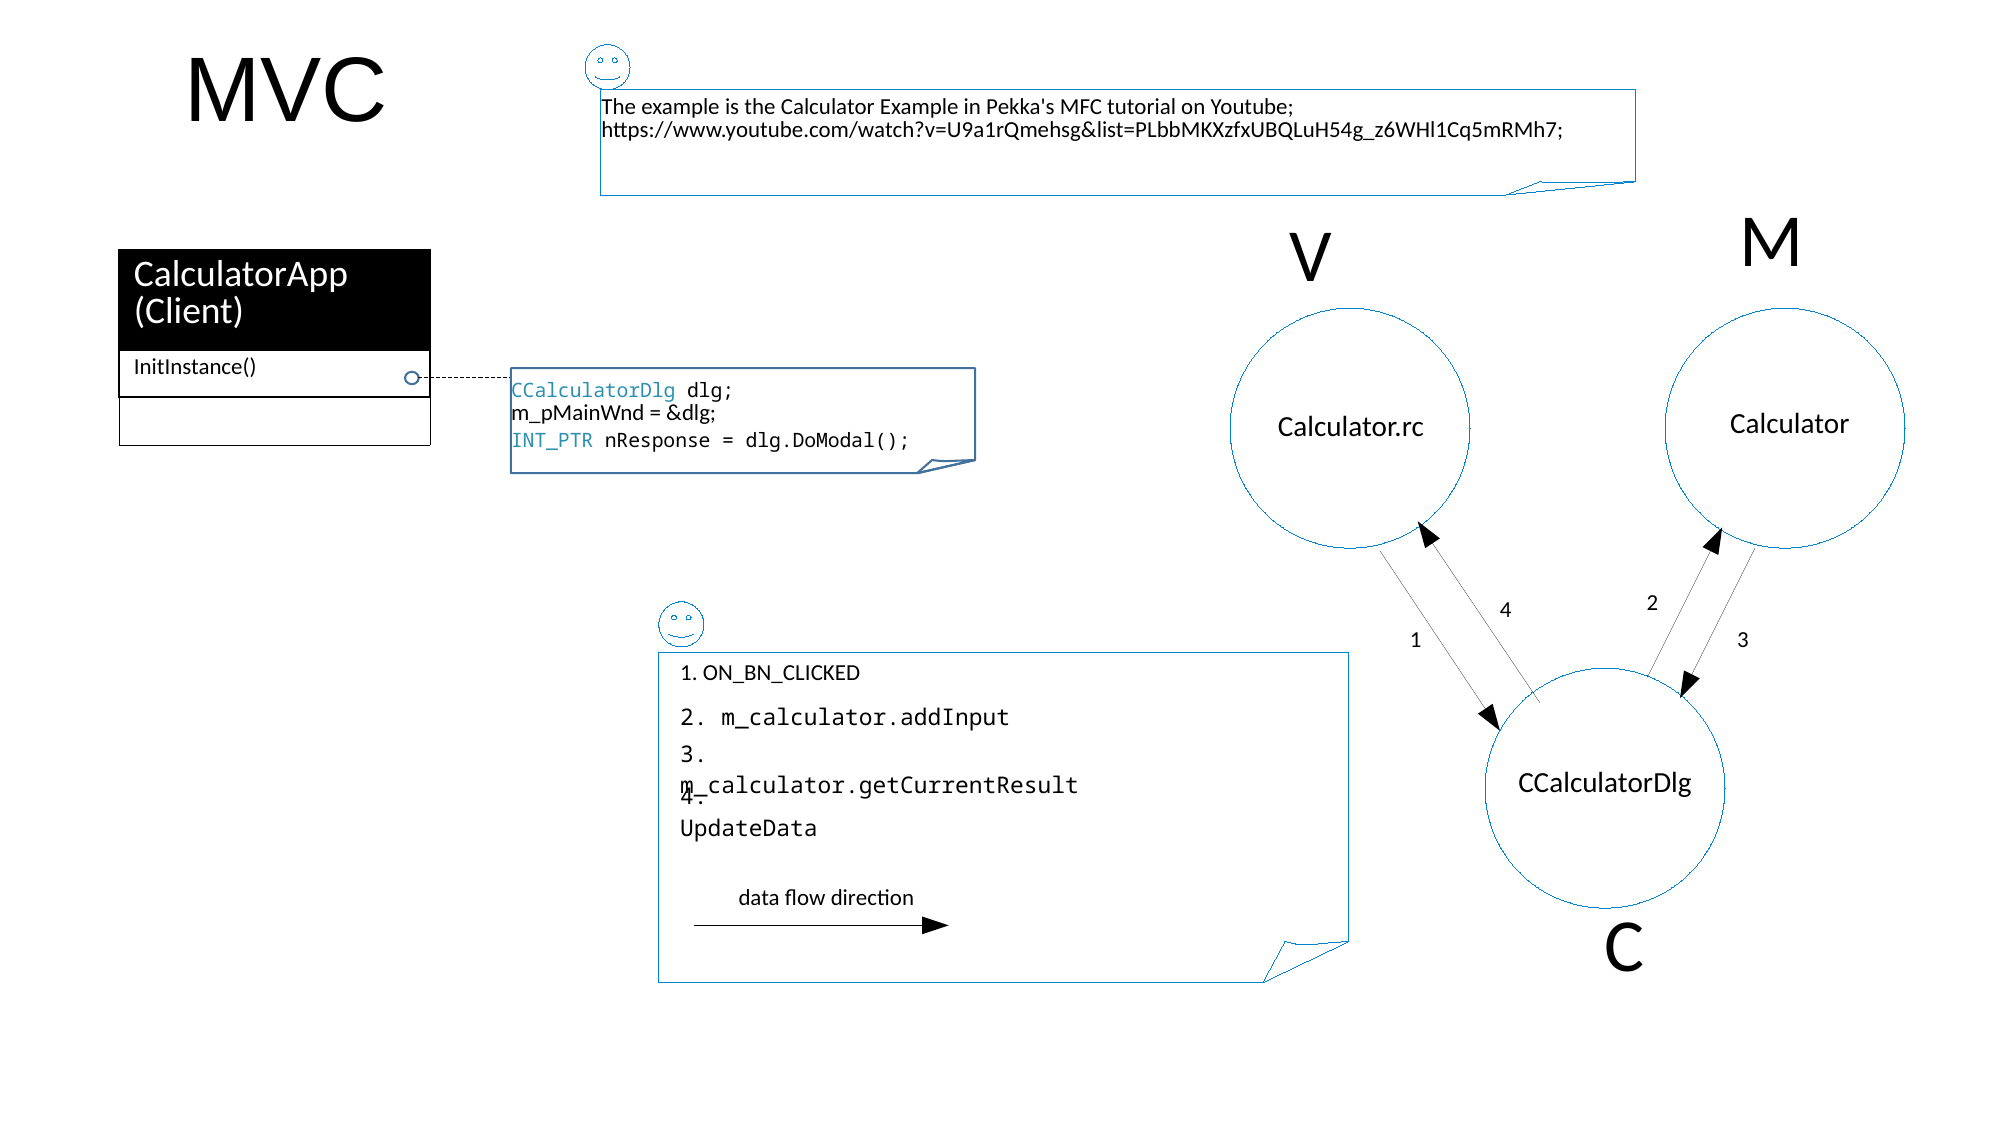

# MVC
The example is the Calculator Example in Pekka's MFC tutorial on Youtube;
https://www.youtube.com/watch?v=U9a1rQmehsg&list=PLbbMKXzfxUBQLuH54g_z6WHl1Cq5mRMh7;
M
V
| CalculatorApp (Client) |
| --- |
| InitInstance() |
| |
CCalculatorDlg dlg;
m_pMainWnd = &dlg;
INT_PTR nResponse = dlg.DoModal();
Calculator
Calculator.rc
2
4
1
3
1. ON_BN_CLICKED
2. m_calculator.addInput
3. m_calculator.getCurrentResult
CCalculatorDlg
4. UpdateData
data flow direction
C